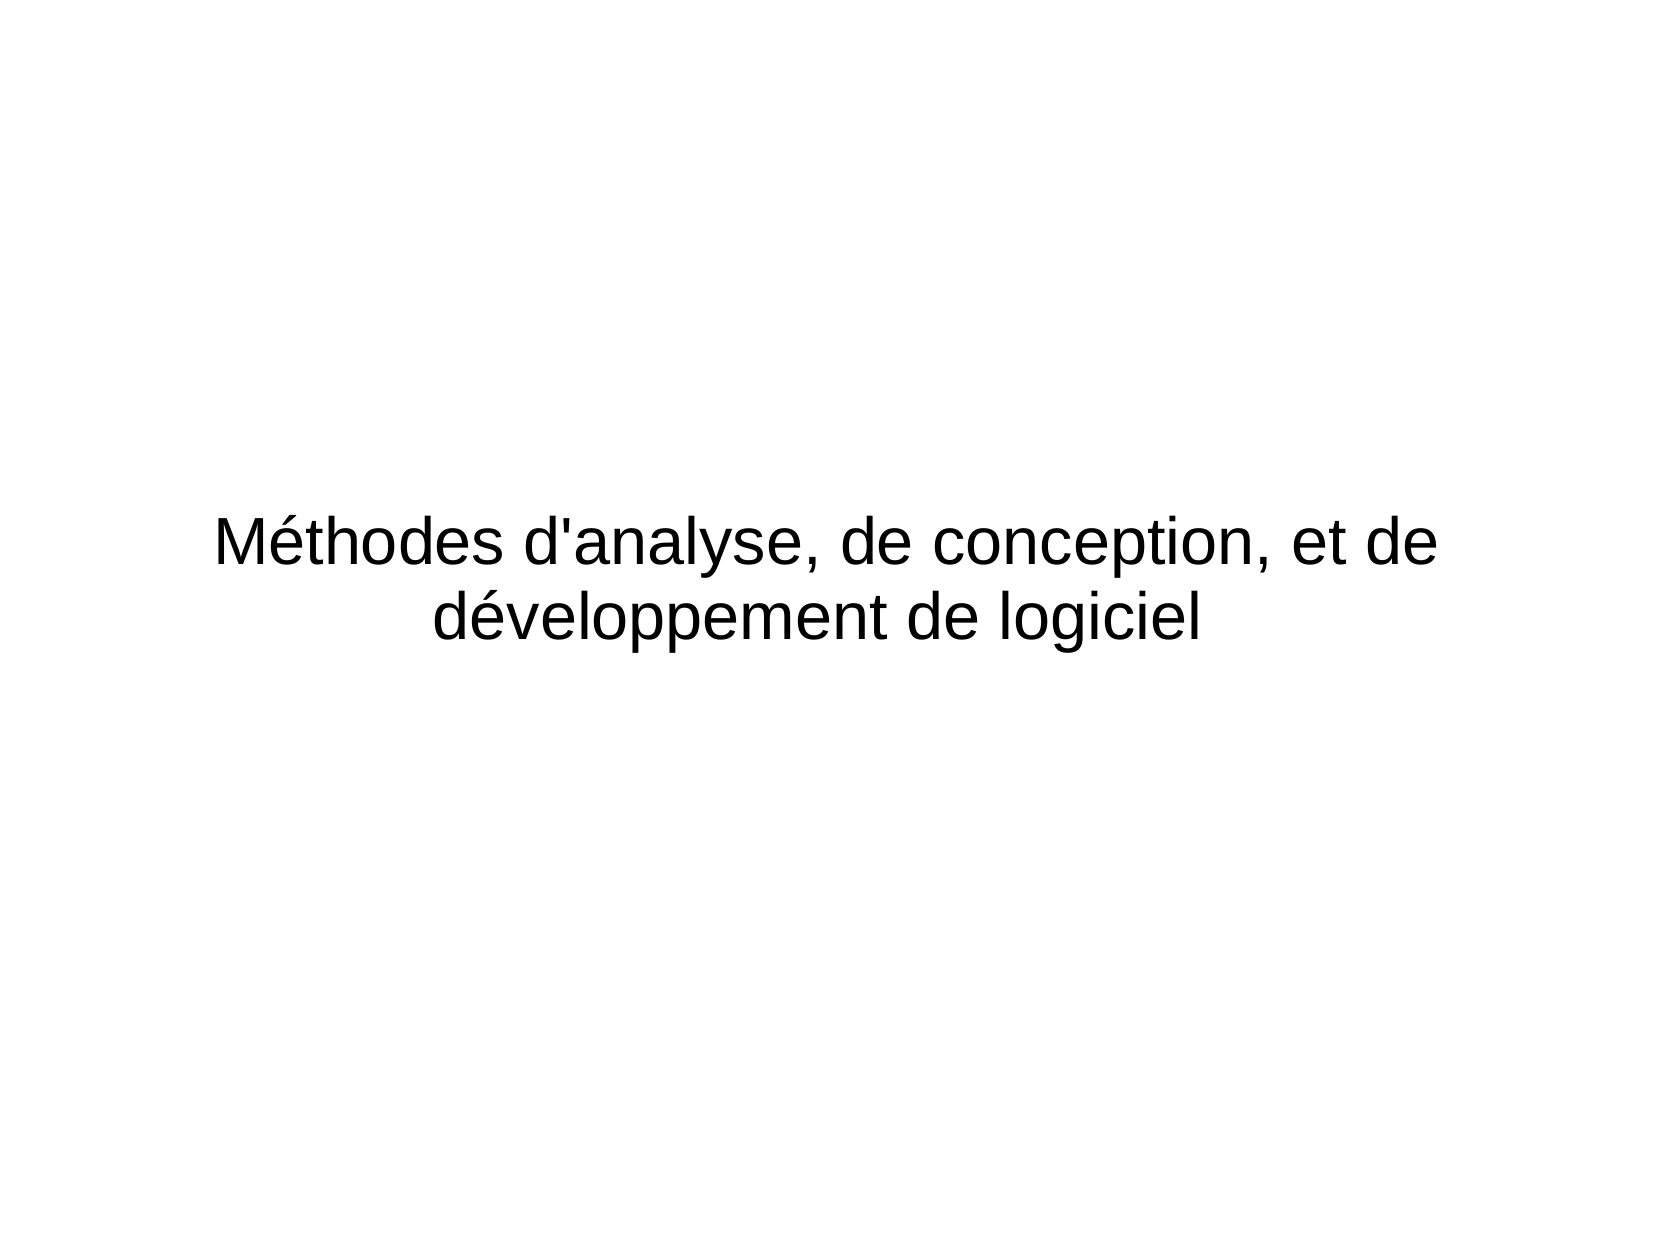

# Méthodes d'analyse, de conception, et de développement de logiciel